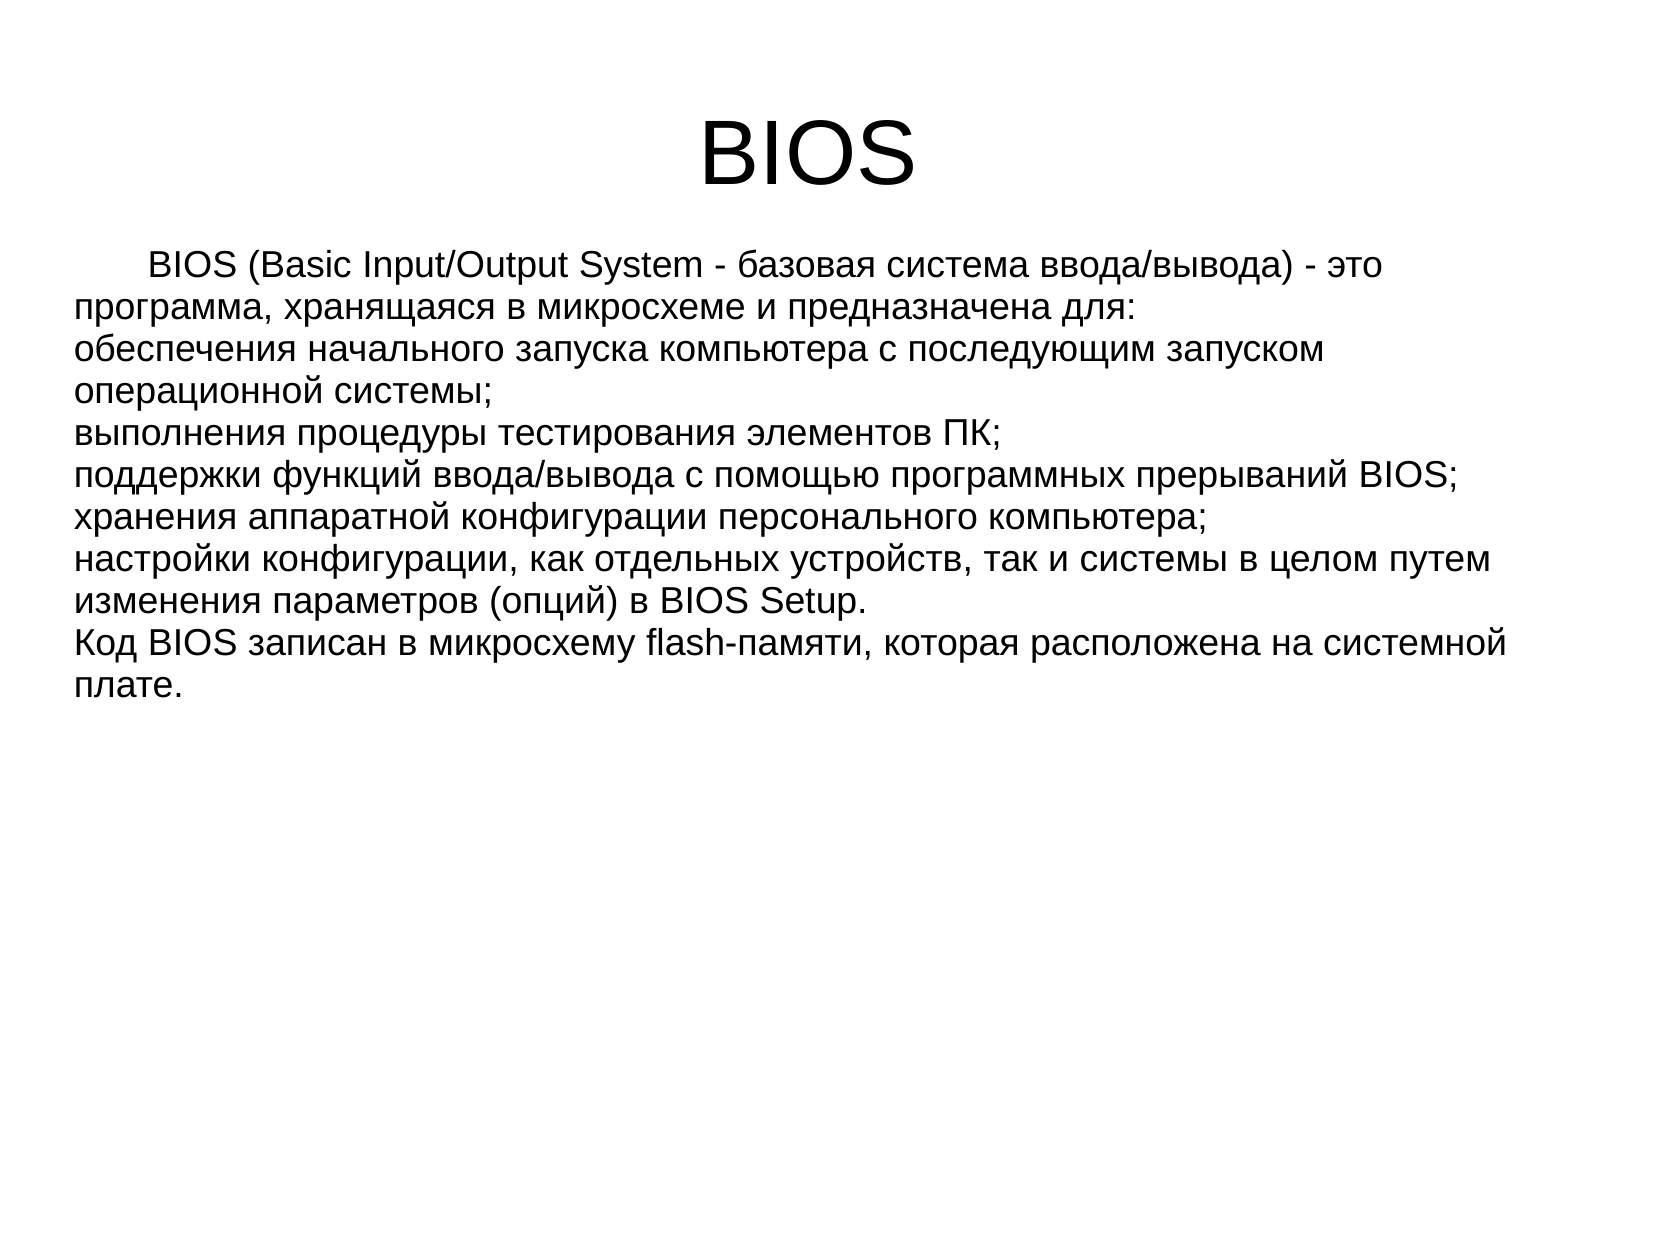

# BIOS
	BIOS (Basic Input/Output System - базовая система ввода/вывода) - это программа, хранящаяся в микросхеме и предназначена для:
обеспечения начального запуска компьютера с последующим запуском операционной системы;
выполнения процедуры тестирования элементов ПК;
поддержки функций ввода/вывода с помощью программных прерываний BIOS;
хранения аппаратной конфигурации персонального компьютера;
настройки конфигурации, как отдельных устройств, так и системы в целом путем изменения параметров (опций) в BIOS Setup.
Код BIOS записан в микросхему flash-памяти, которая расположена на системной плате.